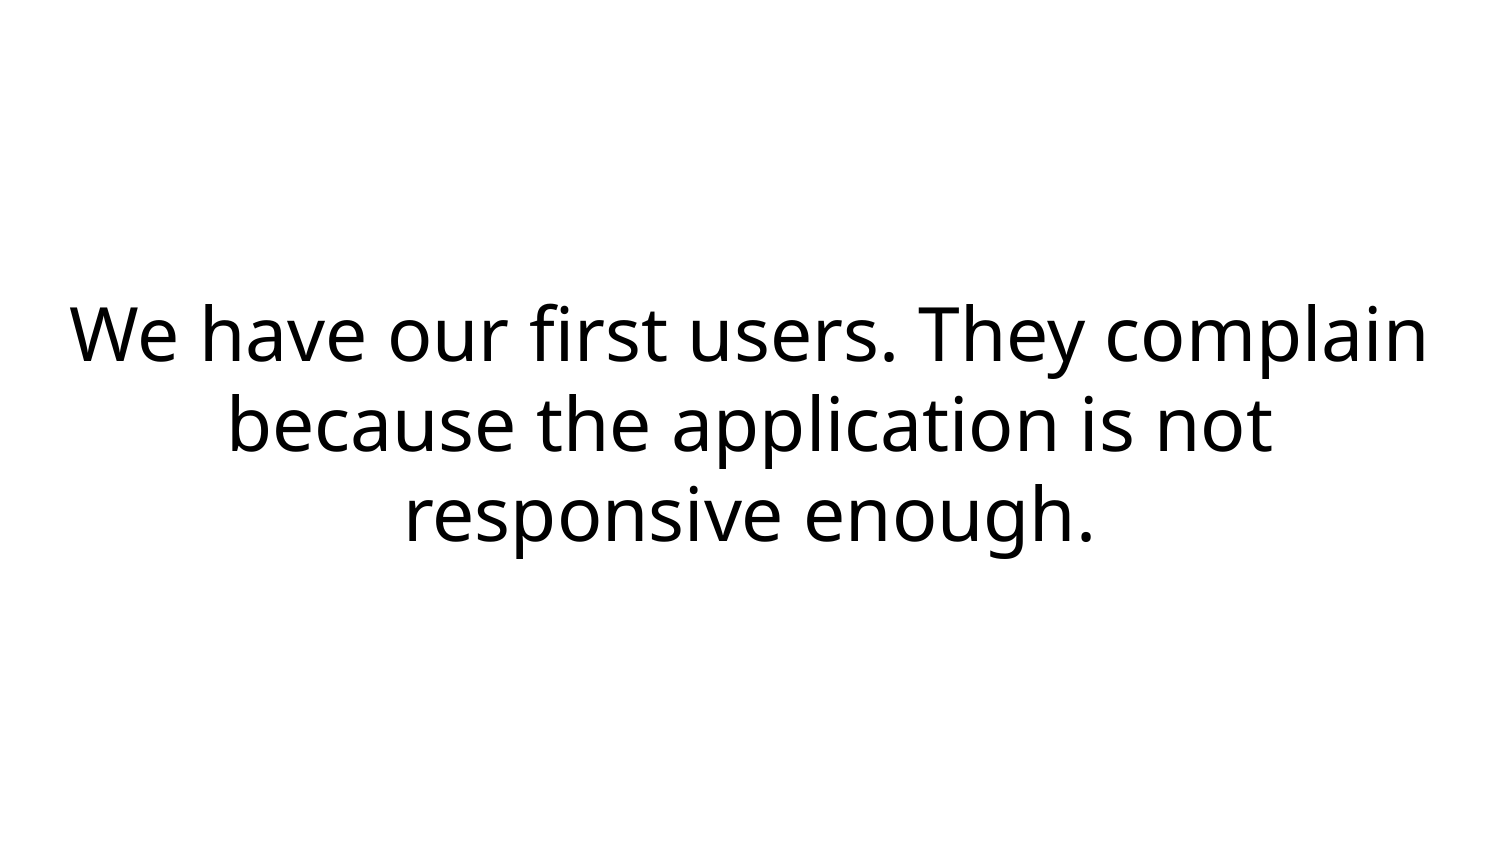

# We have our first users. They complain because the application is not responsive enough.